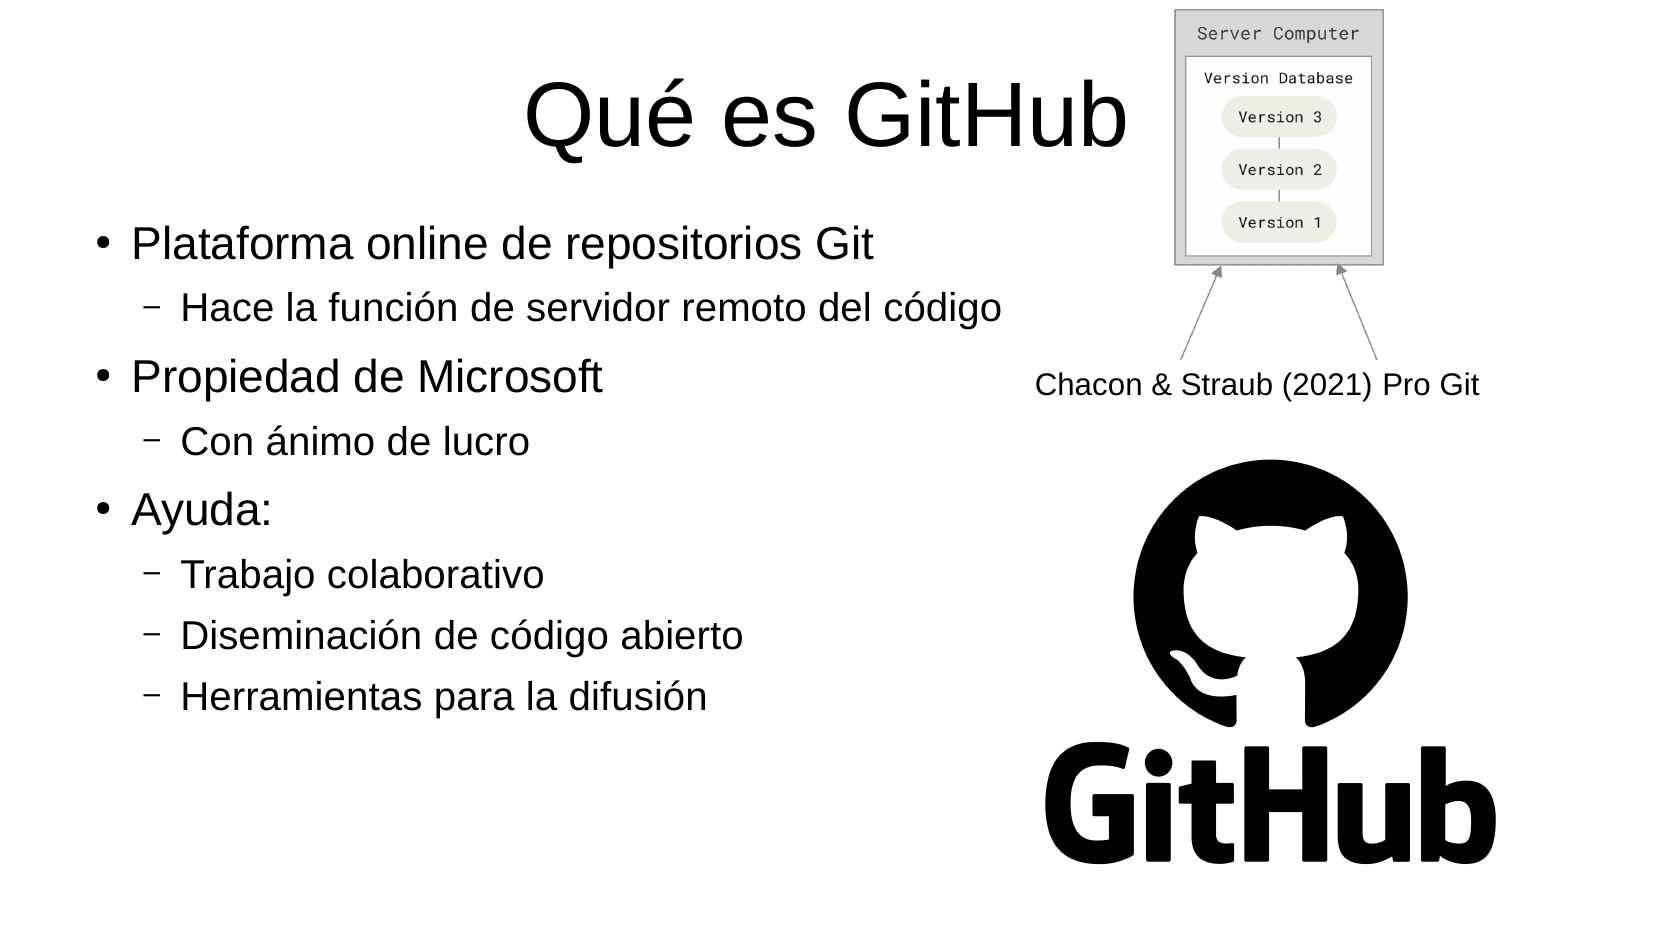

# Qué es GitHub
Plataforma online de repositorios Git
Hace la función de servidor remoto del código
Propiedad de Microsoft
Con ánimo de lucro
Ayuda:
Trabajo colaborativo
Diseminación de código abierto
Herramientas para la difusión
Chacon & Straub (2021) Pro Git